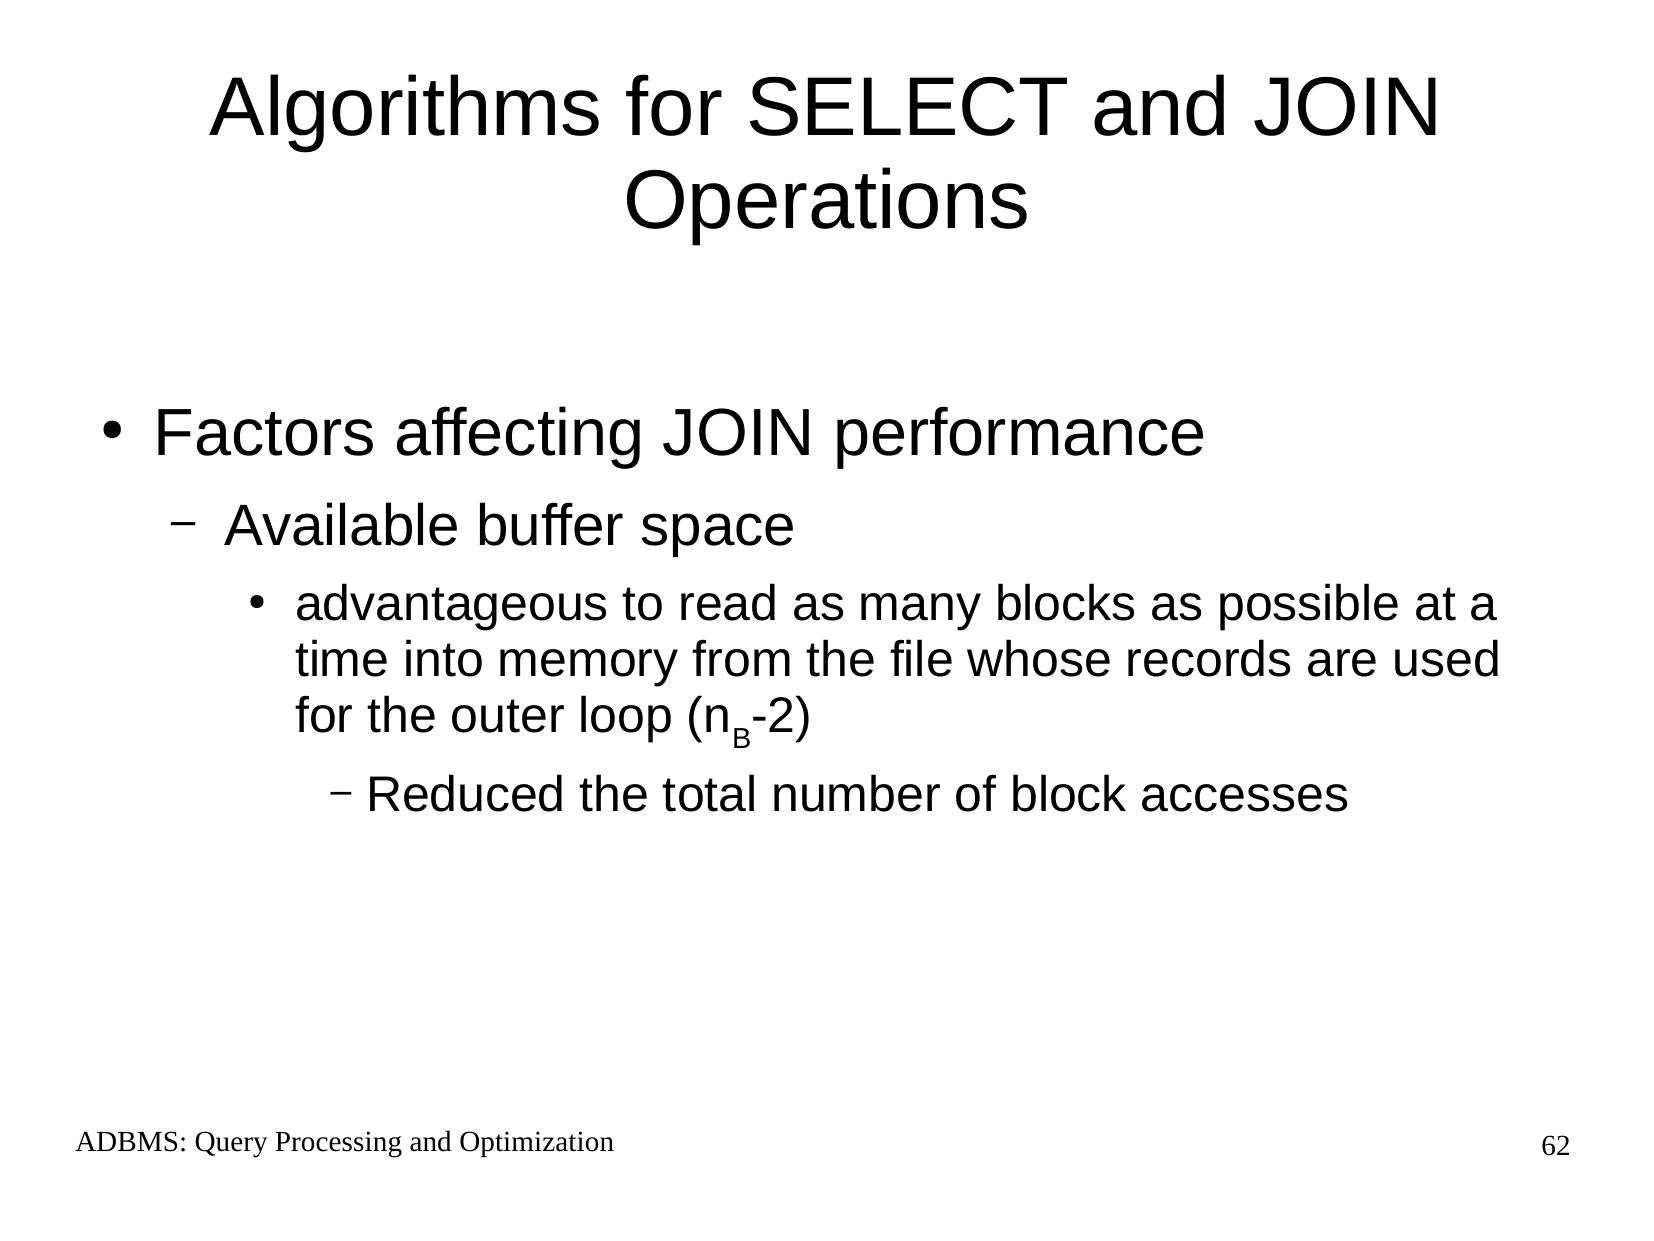

# Algorithms for SELECT and JOIN Operations
Factors affecting JOIN performance
Available buffer space
advantageous to read as many blocks as possible at a time into memory from the file whose records are used for the outer loop (nB-2)
Reduced the total number of block accesses